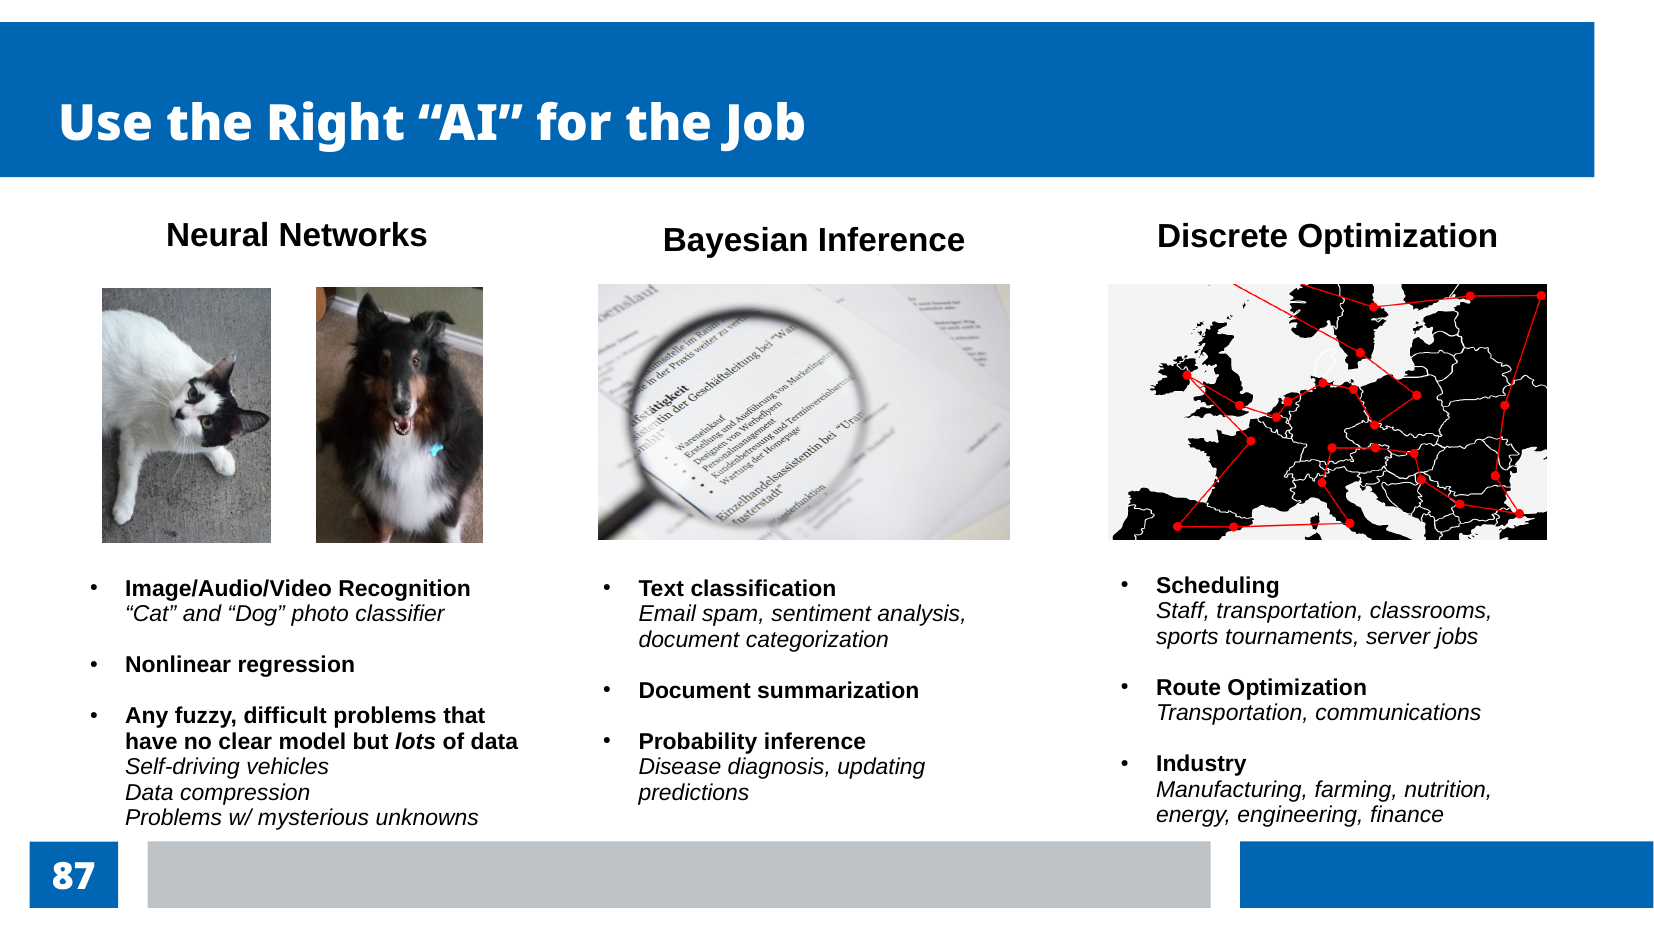

# Use the Right “AI” for the Job
 Neural Networks
Discrete Optimization
Bayesian Inference
Scheduling
Staff, transportation, classrooms, sports tournaments, server jobs
Route Optimization
Transportation, communications
Industry
Manufacturing, farming, nutrition, energy, engineering, finance
Image/Audio/Video Recognition
“Cat” and “Dog” photo classifier
Nonlinear regression
Any fuzzy, difficult problems that have no clear model but lots of data
Self-driving vehicles
Data compression
Problems w/ mysterious unknowns
Text classification
Email spam, sentiment analysis, document categorization
Document summarization
Probability inference
Disease diagnosis, updating predictions
87